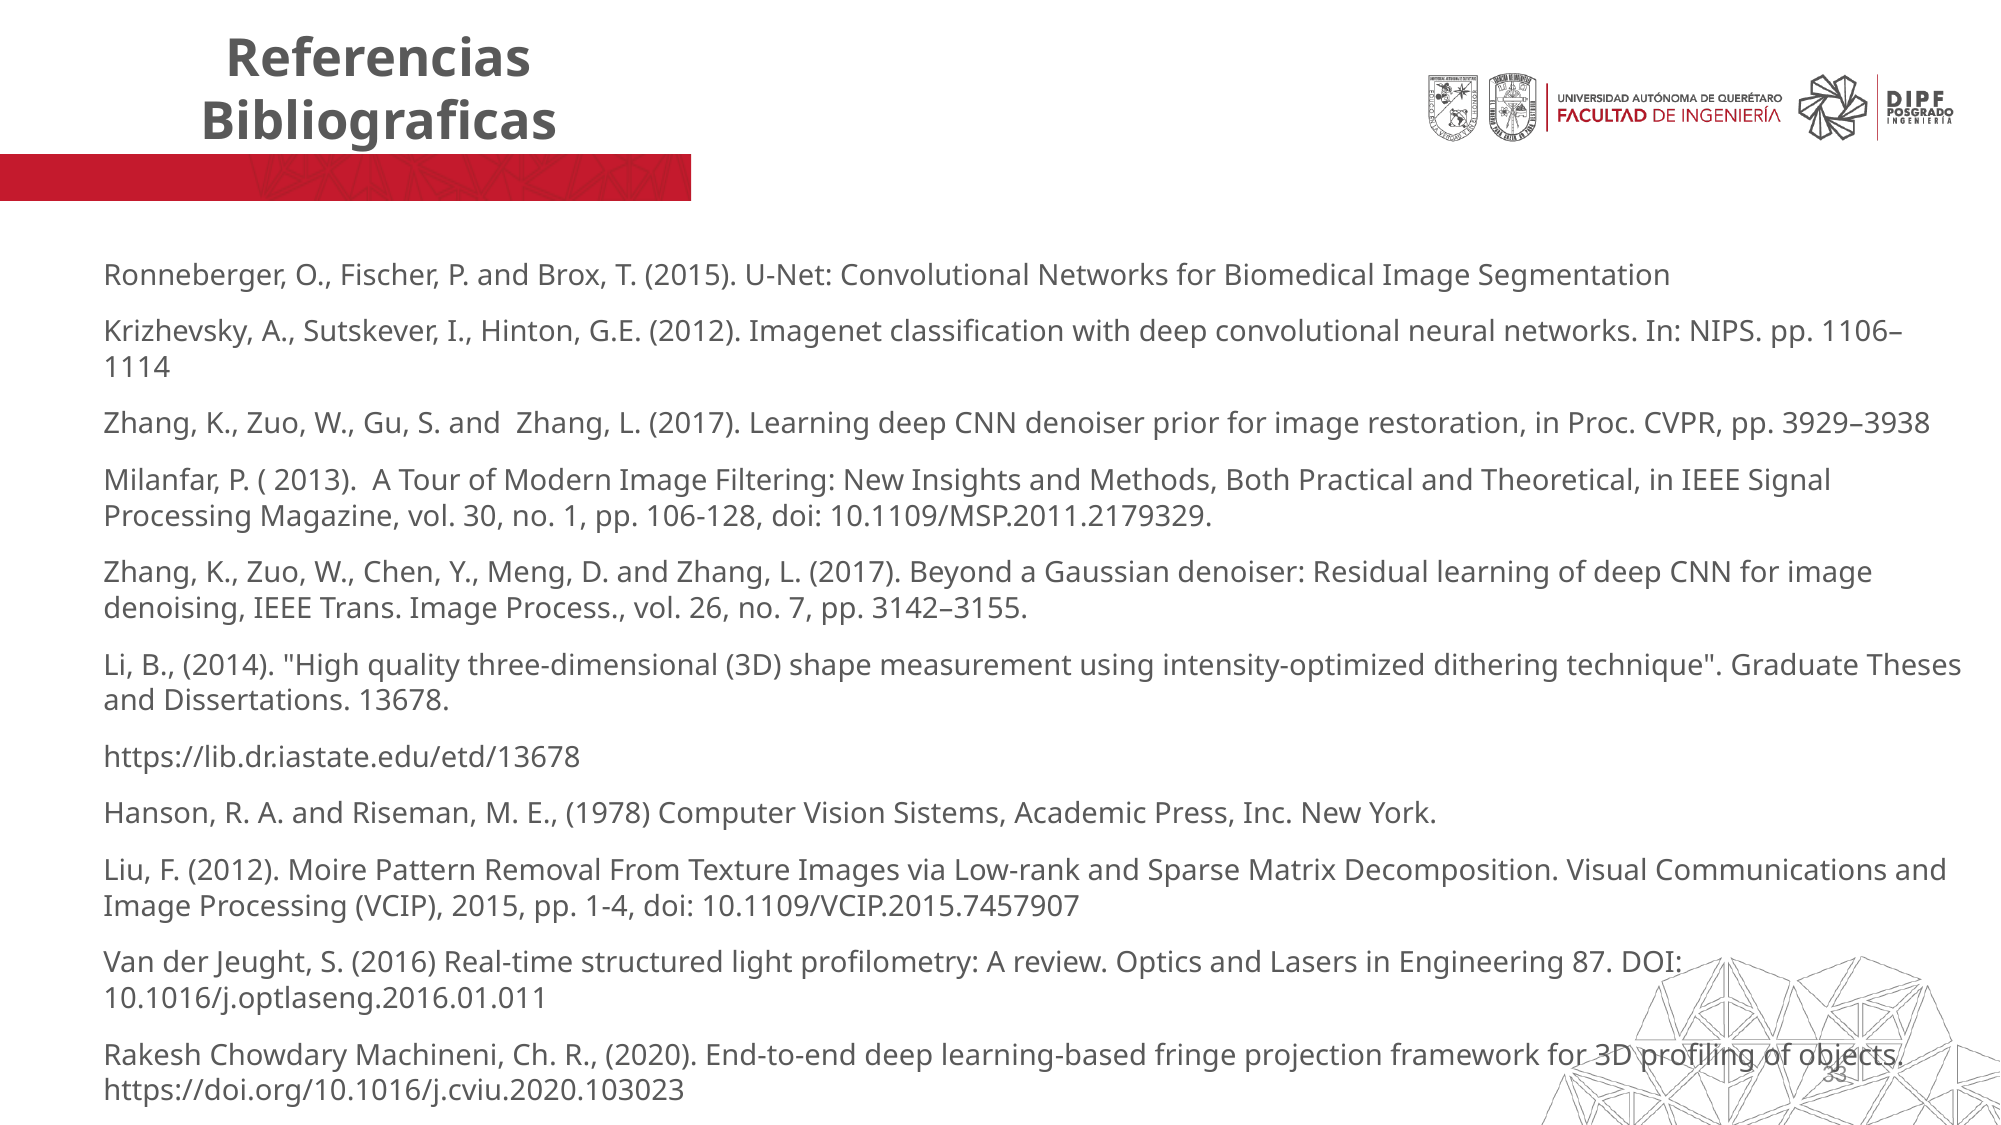

Referencias Bibliograficas
Ronneberger, O., Fischer, P. and Brox, T. (2015). U-Net: Convolutional Networks for Biomedical Image Segmentation
Krizhevsky, A., Sutskever, I., Hinton, G.E. (2012). Imagenet classification with deep convolutional neural networks. In: NIPS. pp. 1106–1114
Zhang, K., Zuo, W., Gu, S. and Zhang, L. (2017). Learning deep CNN denoiser prior for image restoration, in Proc. CVPR, pp. 3929–3938
Milanfar, P. ( 2013). A Tour of Modern Image Filtering: New Insights and Methods, Both Practical and Theoretical, in IEEE Signal Processing Magazine, vol. 30, no. 1, pp. 106-128, doi: 10.1109/MSP.2011.2179329.
Zhang, K., Zuo, W., Chen, Y., Meng, D. and Zhang, L. (2017). Beyond a Gaussian denoiser: Residual learning of deep CNN for image denoising, IEEE Trans. Image Process., vol. 26, no. 7, pp. 3142–3155.
Li, B., (2014). "High quality three-dimensional (3D) shape measurement using intensity-optimized dithering technique". Graduate Theses and Dissertations. 13678.
https://lib.dr.iastate.edu/etd/13678
Hanson, R. A. and Riseman, M. E., (1978) Computer Vision Sistems, Academic Press, Inc. New York.
Liu, F. (2012). Moire Pattern Removal From Texture Images via Low-rank and Sparse Matrix Decomposition. Visual Communications and Image Processing (VCIP), 2015, pp. 1-4, doi: 10.1109/VCIP.2015.7457907
Van der Jeught, S. (2016) Real-time structured light profilometry: A review. Optics and Lasers in Engineering 87. DOI: 10.1016/j.optlaseng.2016.01.011
Rakesh Chowdary Machineni, Ch. R., (2020). End-to-end deep learning-based fringe projection framework for 3D profiling of objects. https://doi.org/10.1016/j.cviu.2020.103023
Feng, S., Chen, Q., Gu, G. (2019). Fringe pattern analysis using deep learning. Advanced Photonics, 1(2), 025001. DOI: 10.1117/1.AP.1.2.025001
33